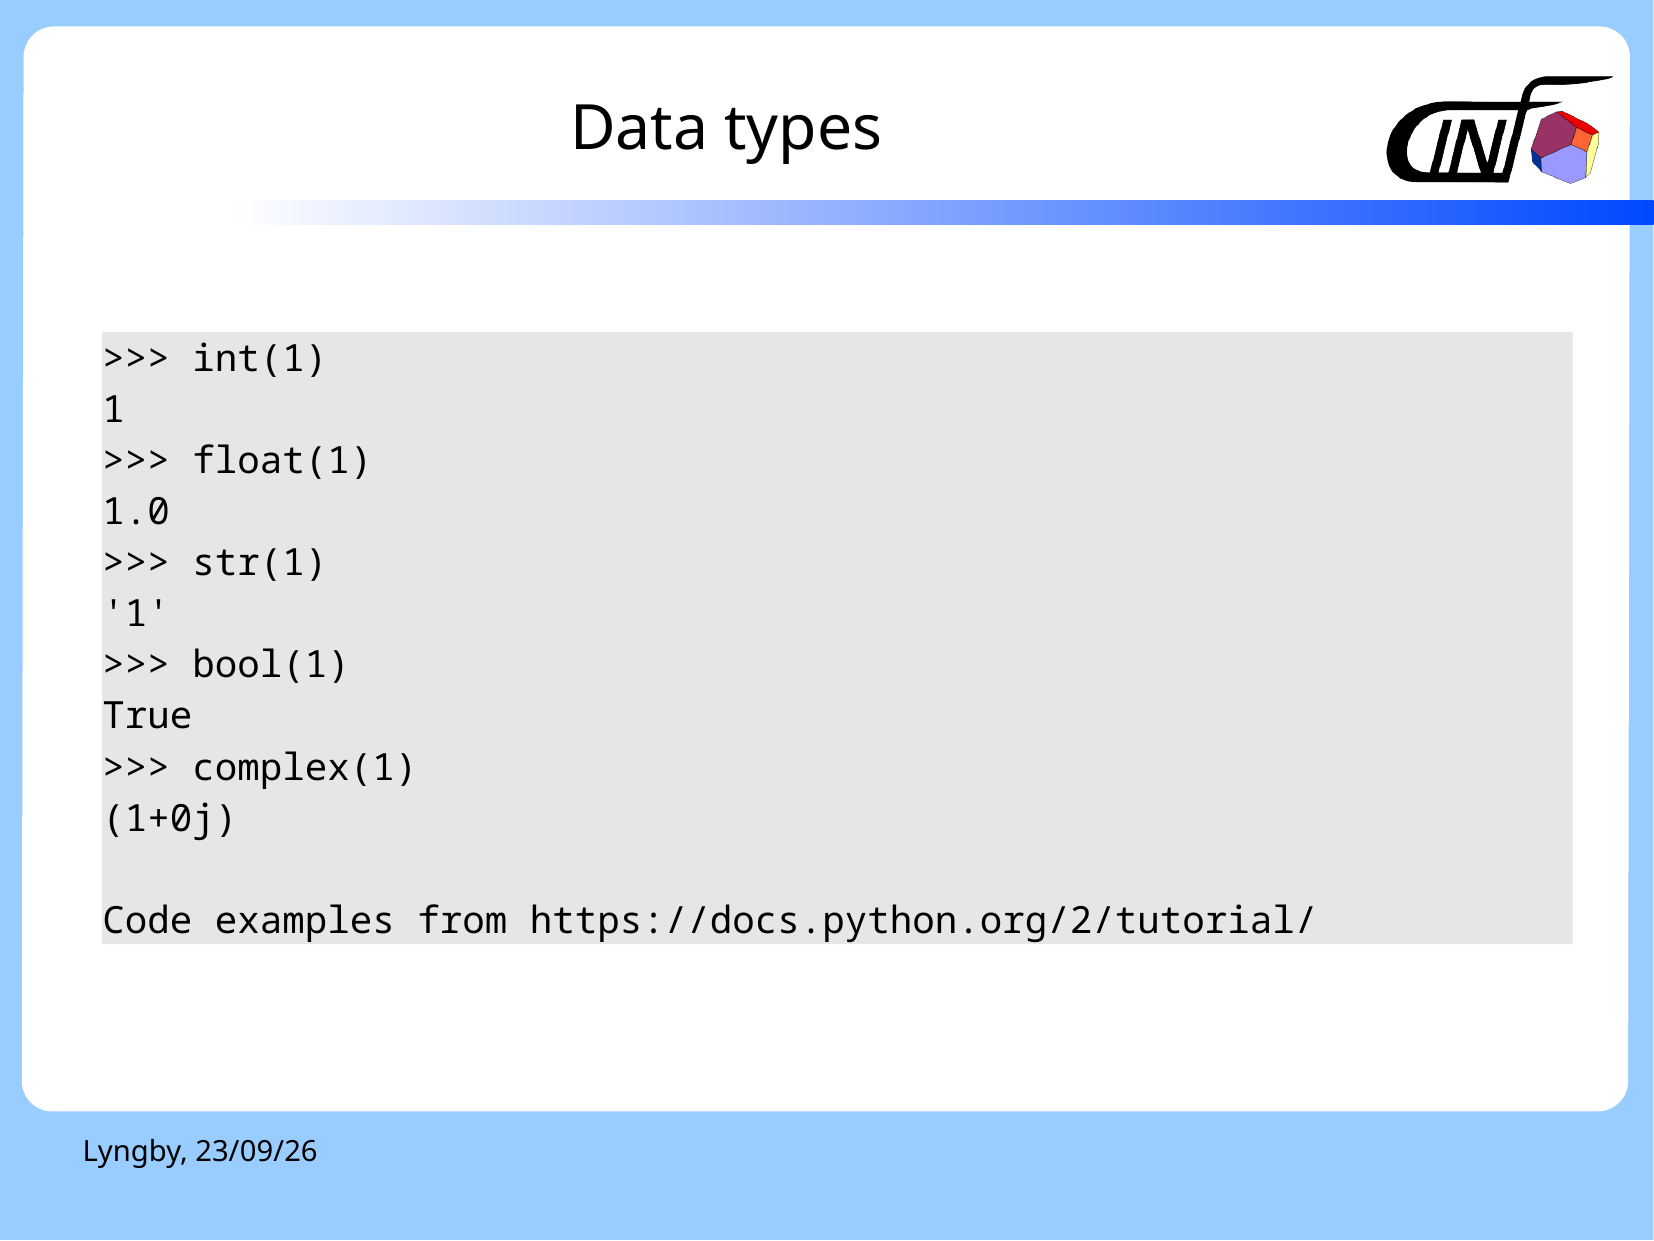

# Data types
>>> int(1)
1
>>> float(1)
1.0
>>> str(1)
'1'
>>> bool(1)
True
>>> complex(1)
(1+0j)
Code examples from https://docs.python.org/2/tutorial/